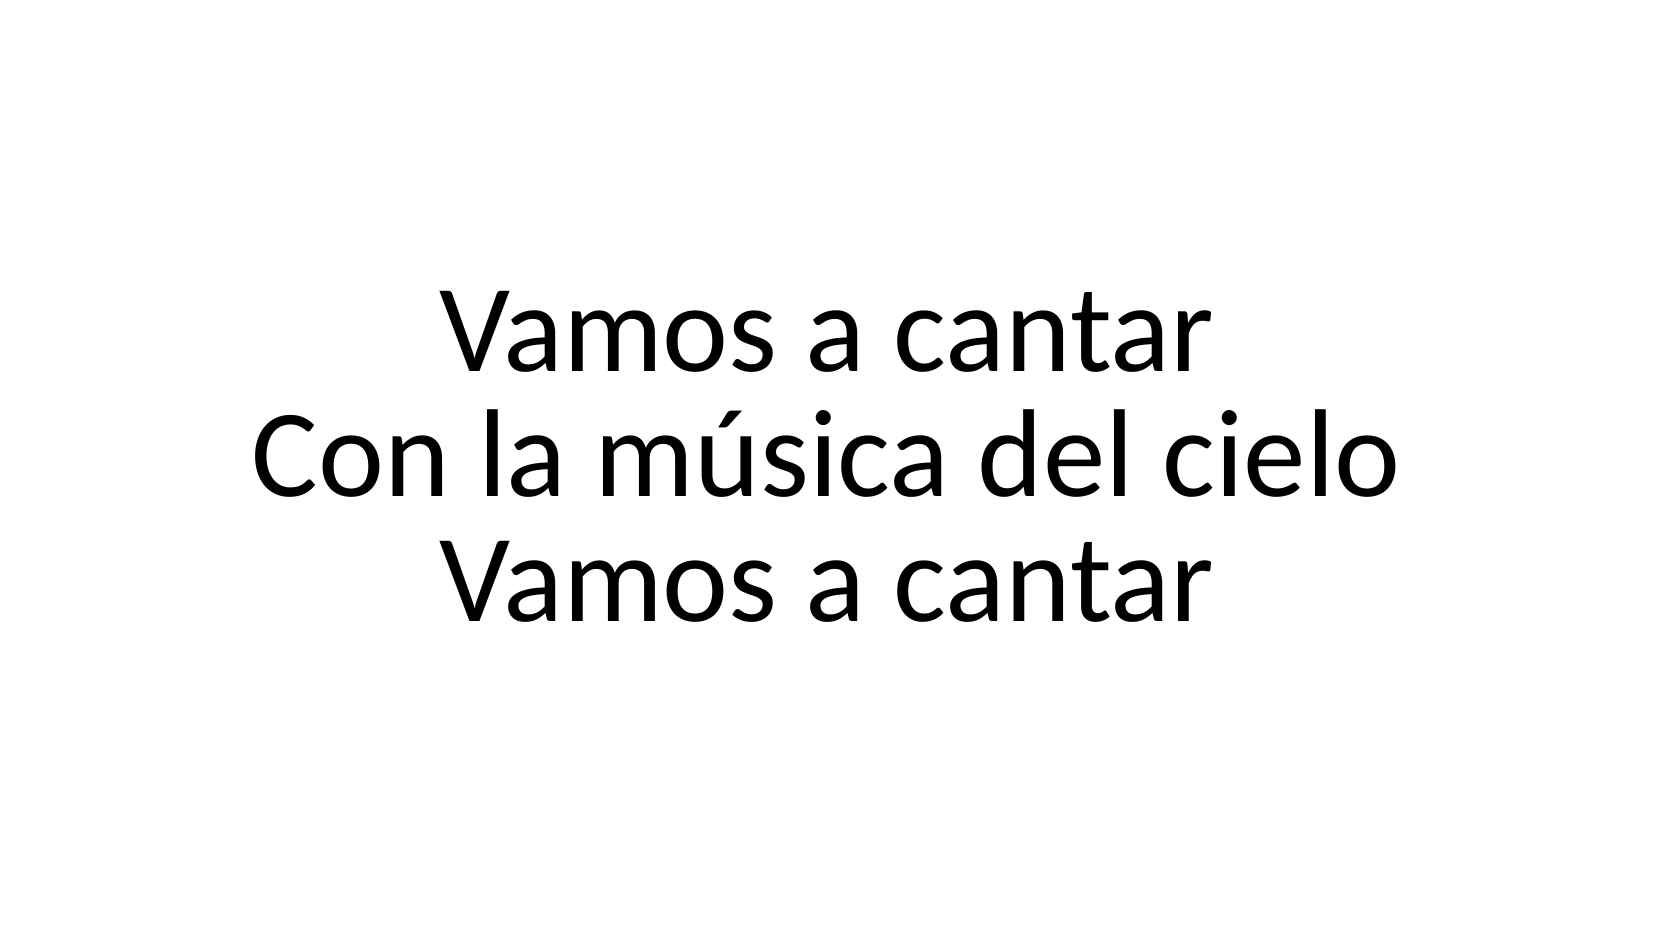

# Vamos a cantar Con la música del cielo Vamos a cantar